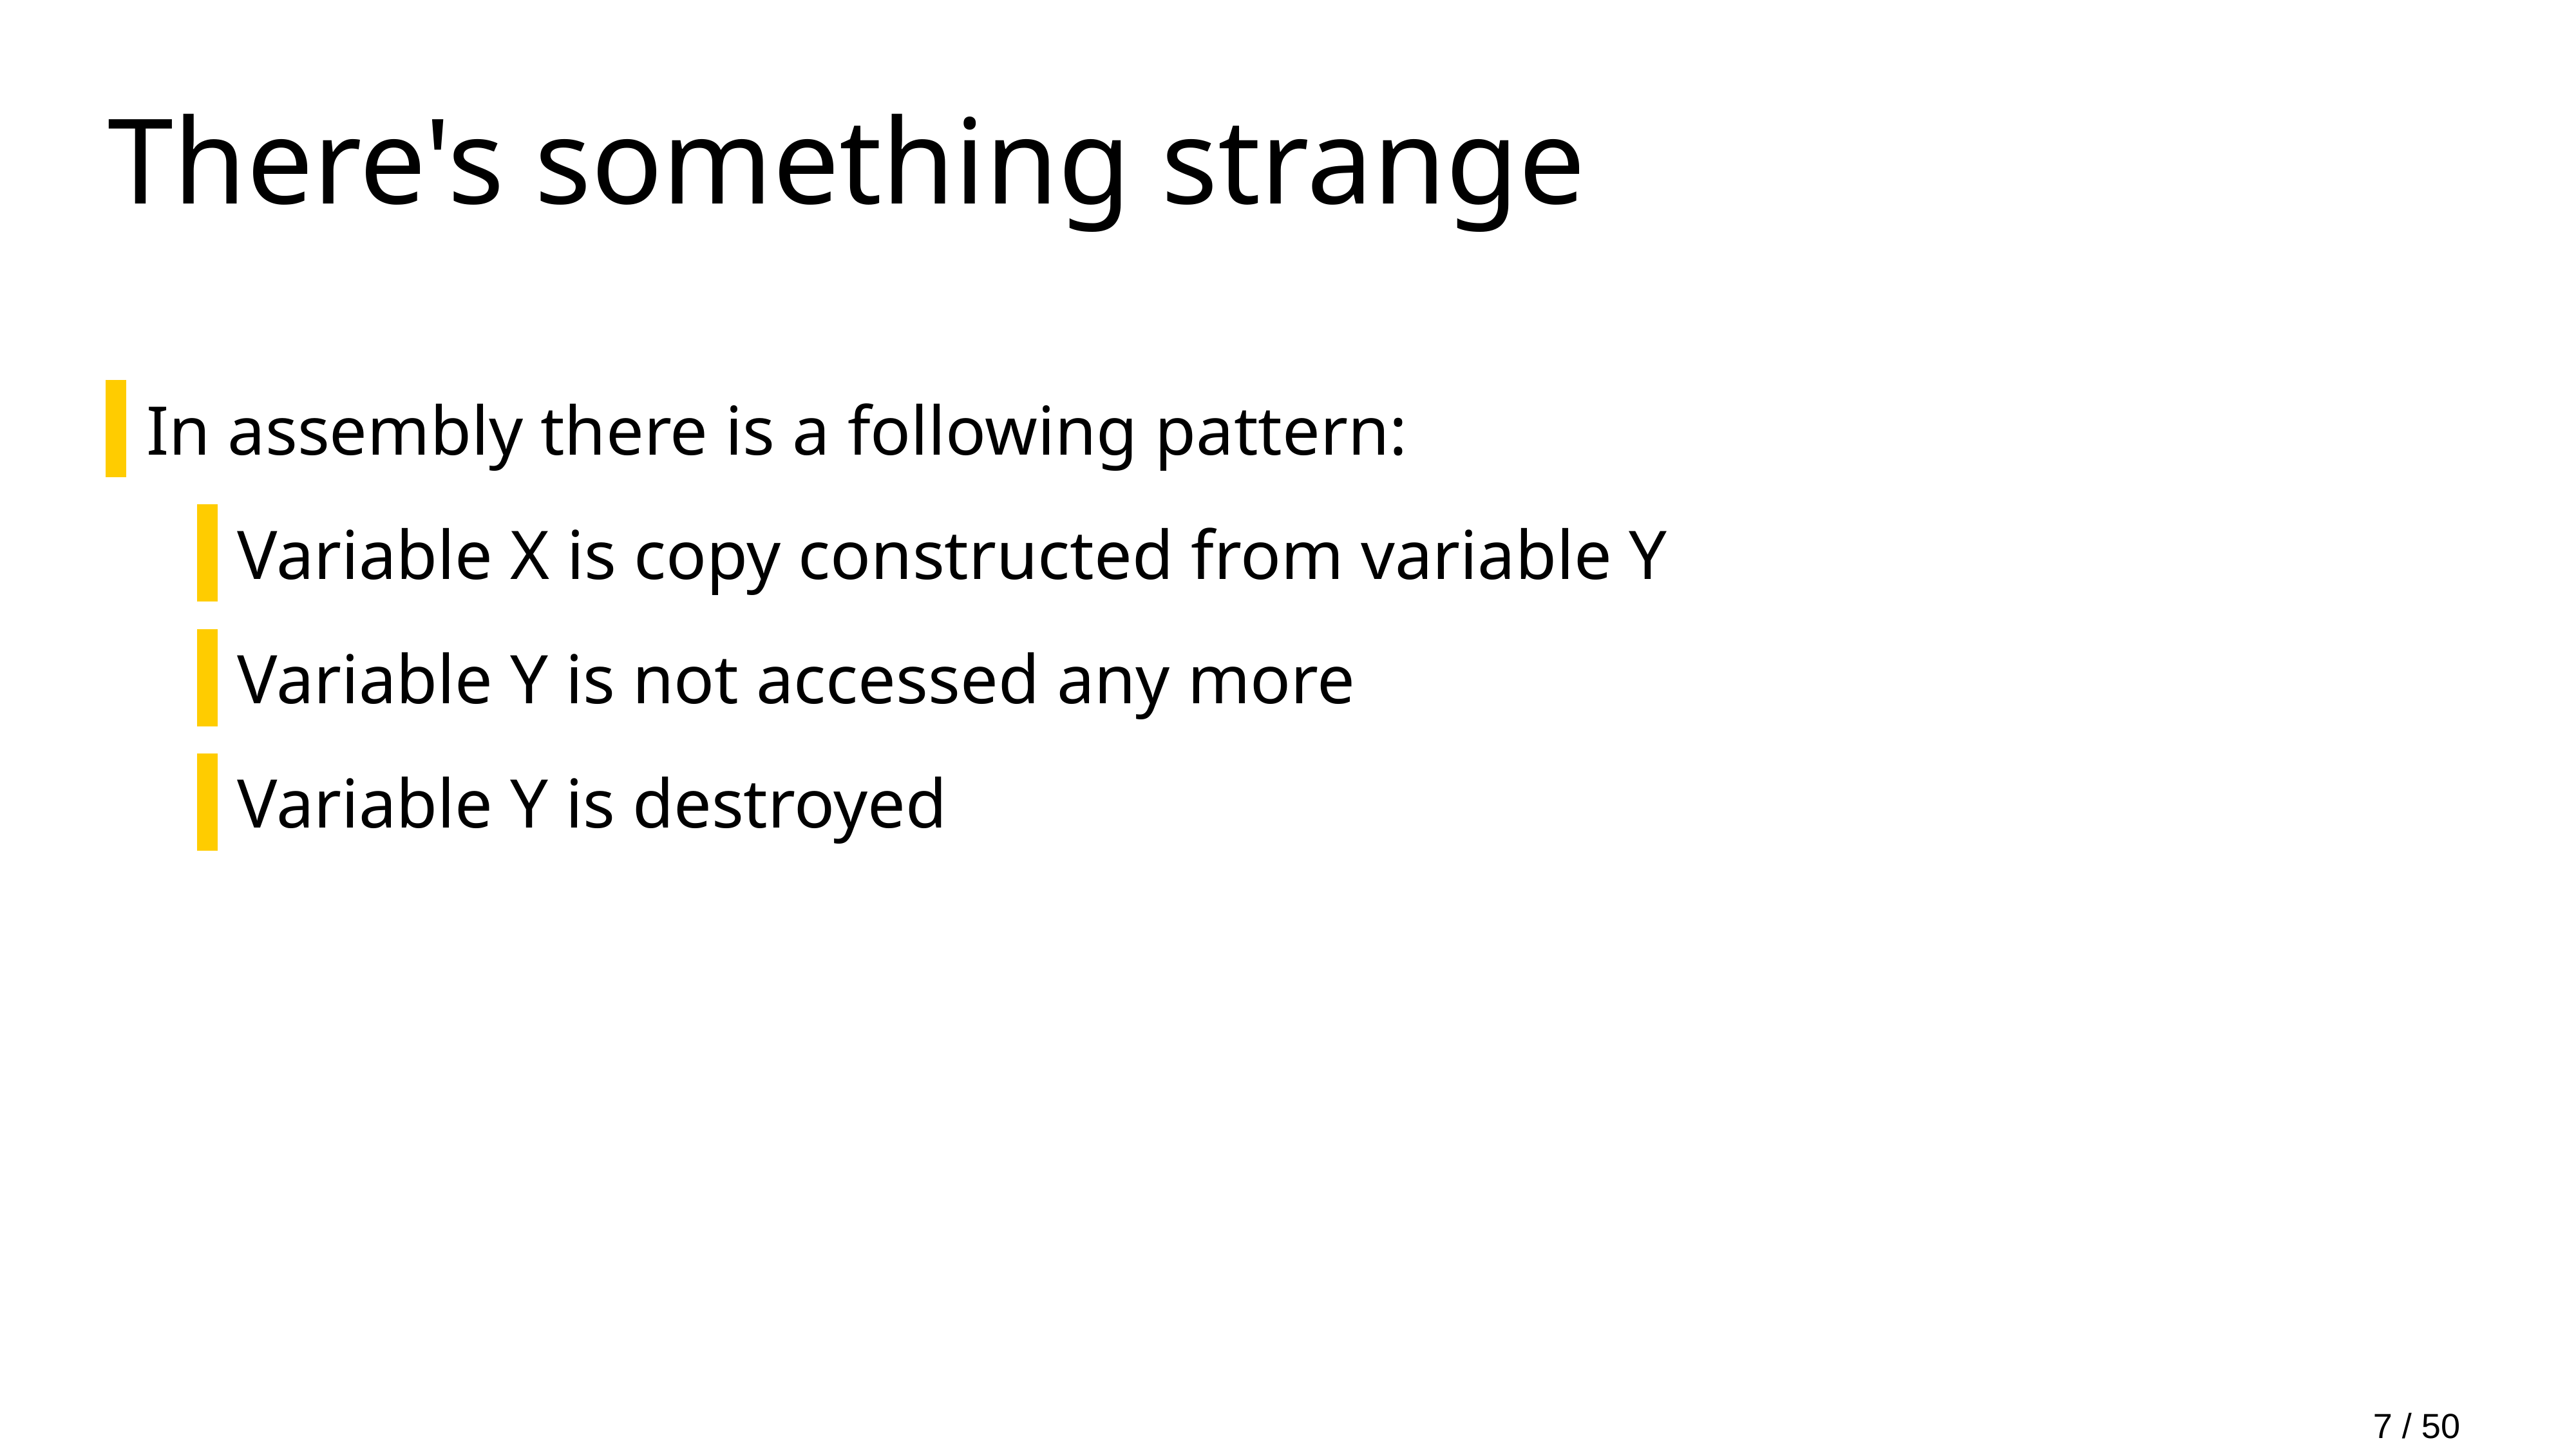

# There's something strange
 In assembly there is a following pattern:
 Variable X is copy constructed from variable Y
 Variable Y is not accessed any more
 Variable Y is destroyed